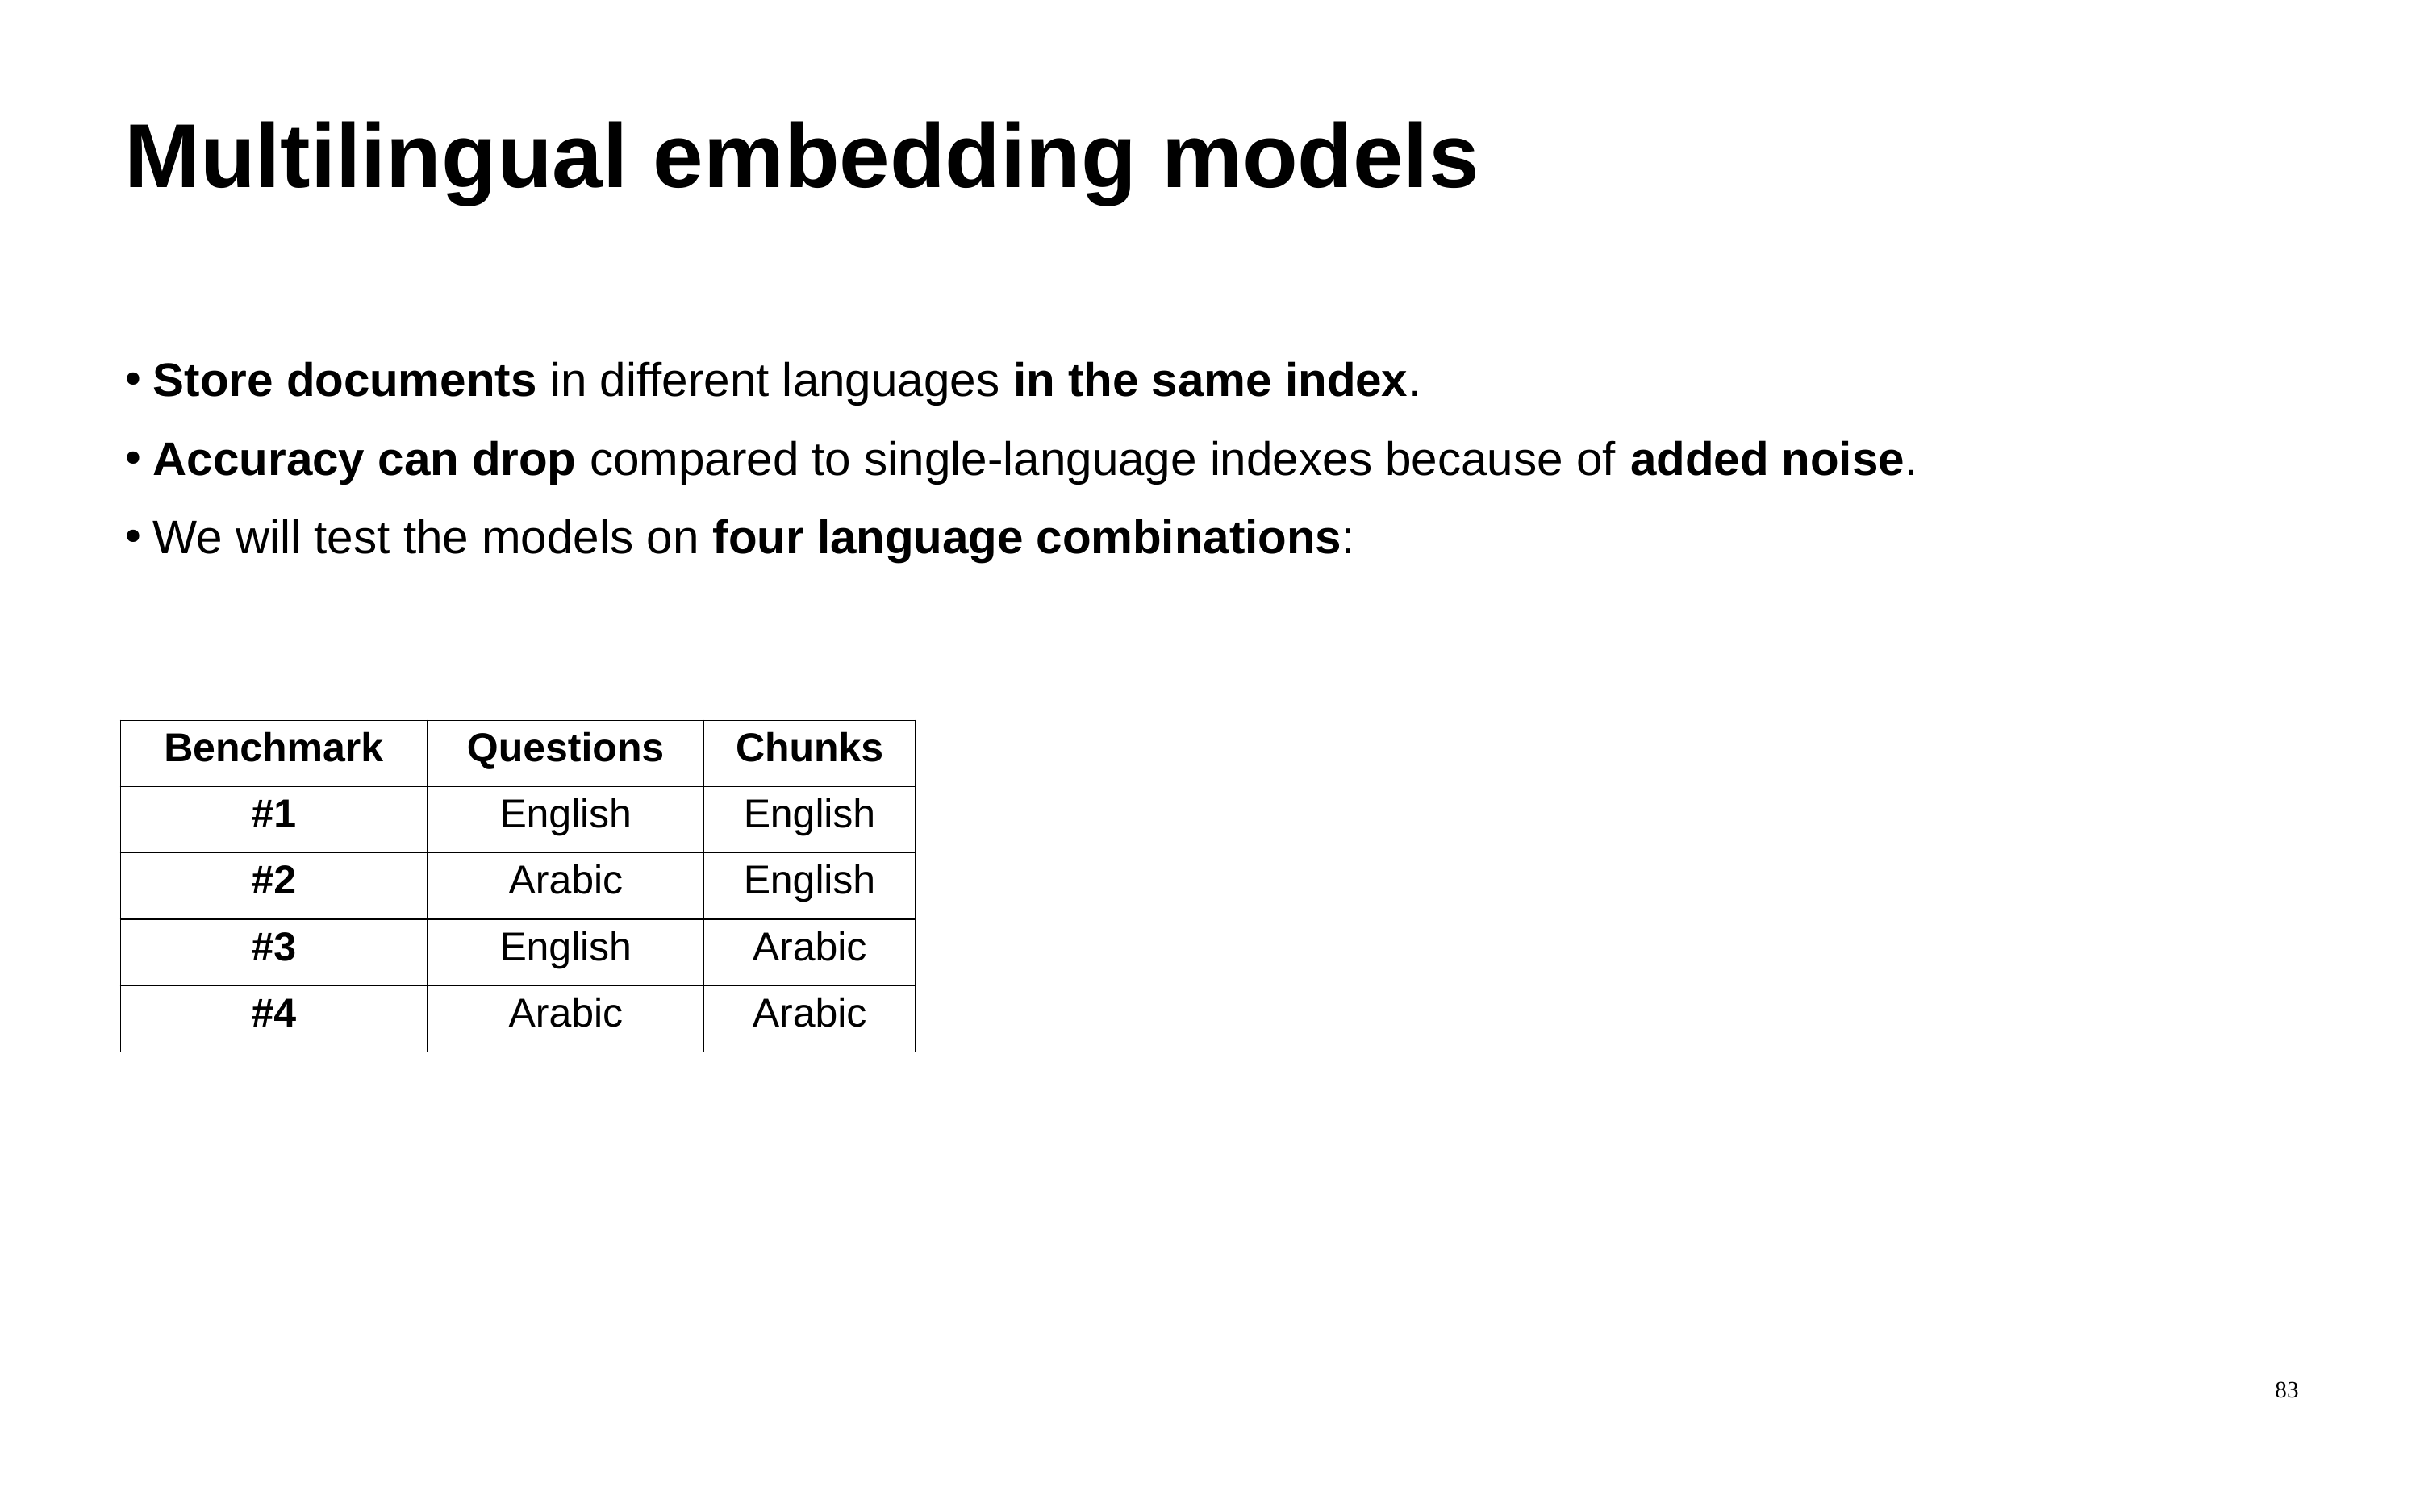

Multilingual embedding models
Store documents in different languages in the same index.
Accuracy can drop compared to single-language indexes because of added noise.
We will test the models on four language combinations:
| Benchmark | Questions | Chunks |
| --- | --- | --- |
| #1 | English | English |
| #2 | Arabic | English |
| #3 | English | Arabic |
| #4 | Arabic | Arabic |
83